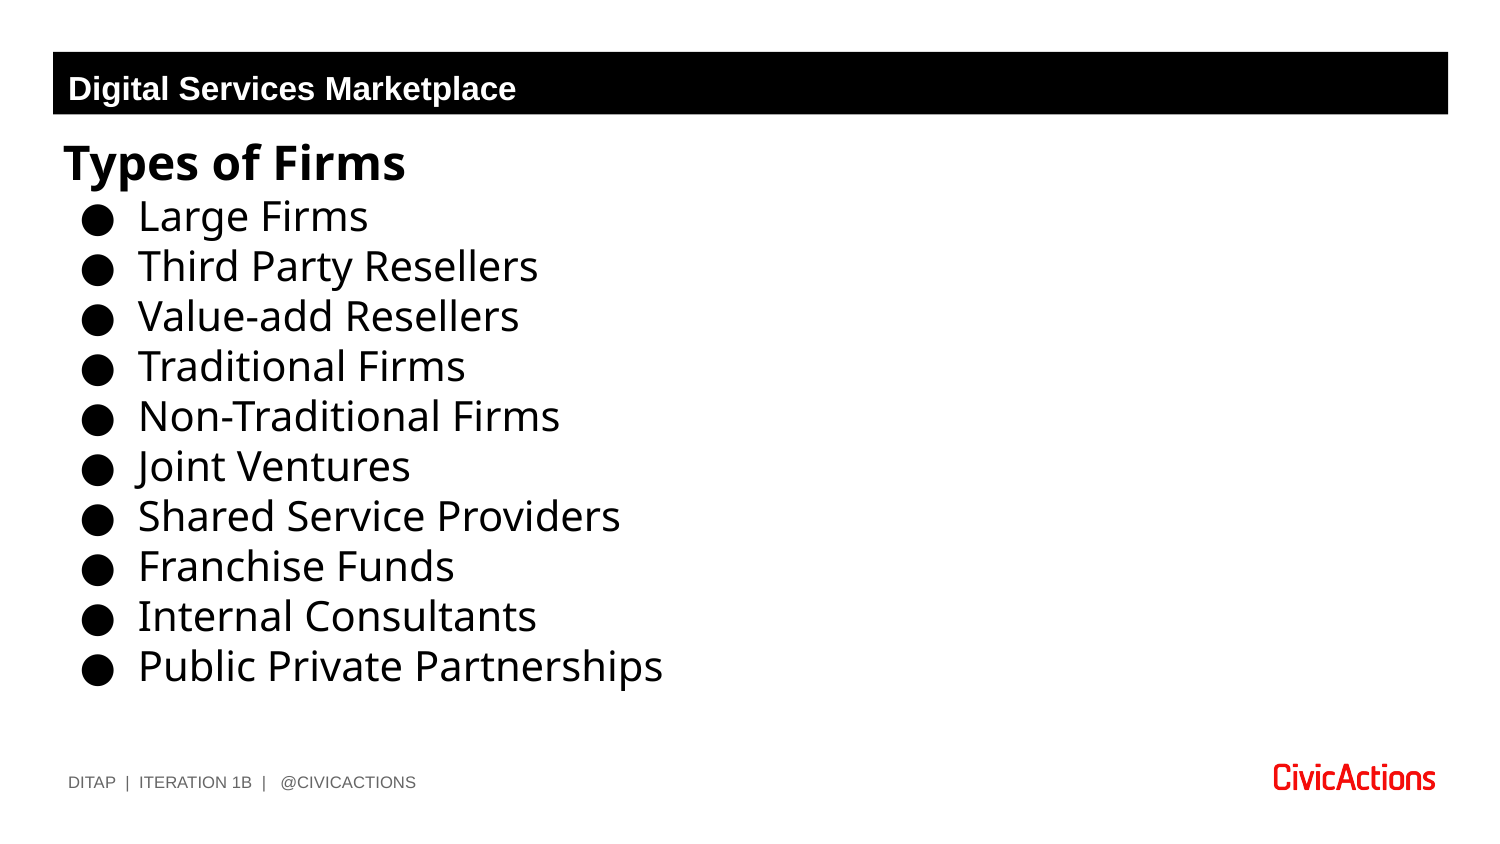

Digital Services Marketplace
Types of Firms
Large Firms
Third Party Resellers
Value-add Resellers
Traditional Firms
Non-Traditional Firms
Joint Ventures
Shared Service Providers
Franchise Funds
Internal Consultants
Public Private Partnerships